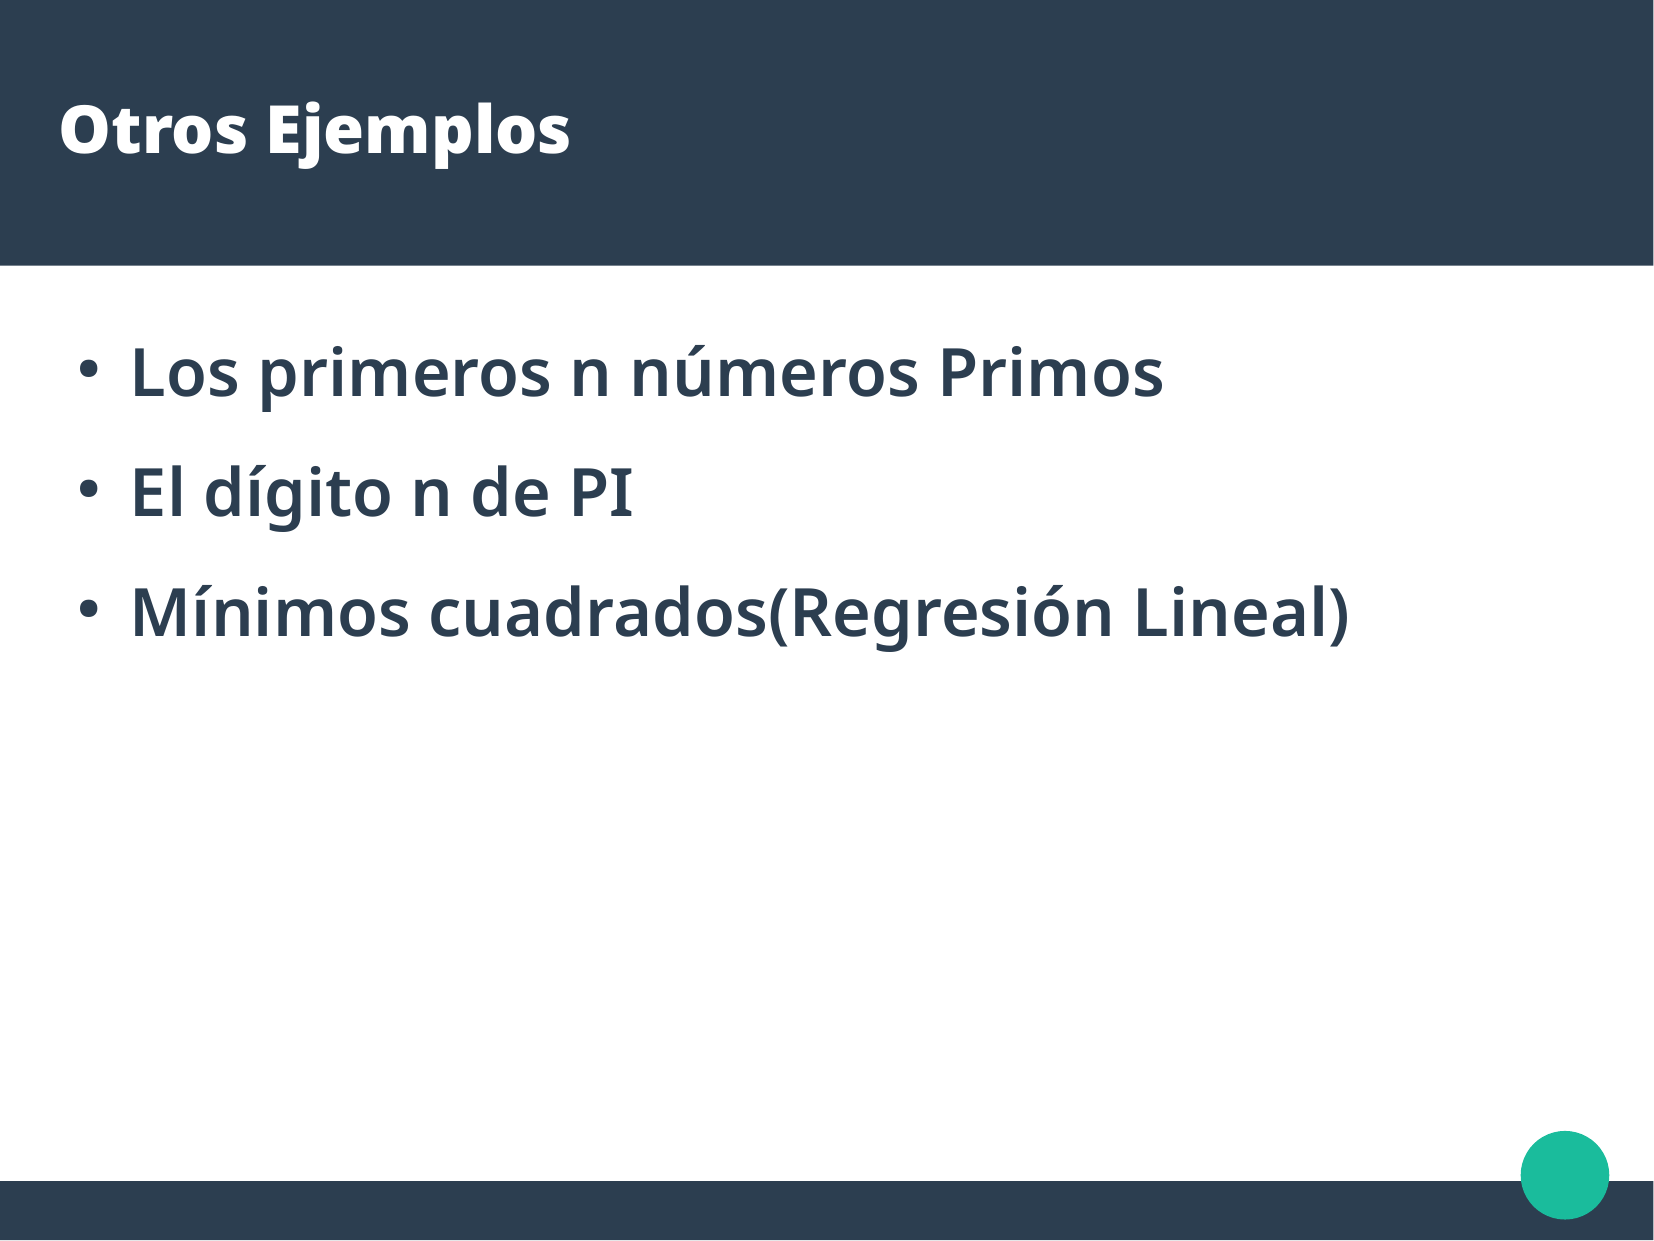

# Otros Ejemplos
Los primeros n números Primos
El dígito n de PI
Mínimos cuadrados(Regresión Lineal)